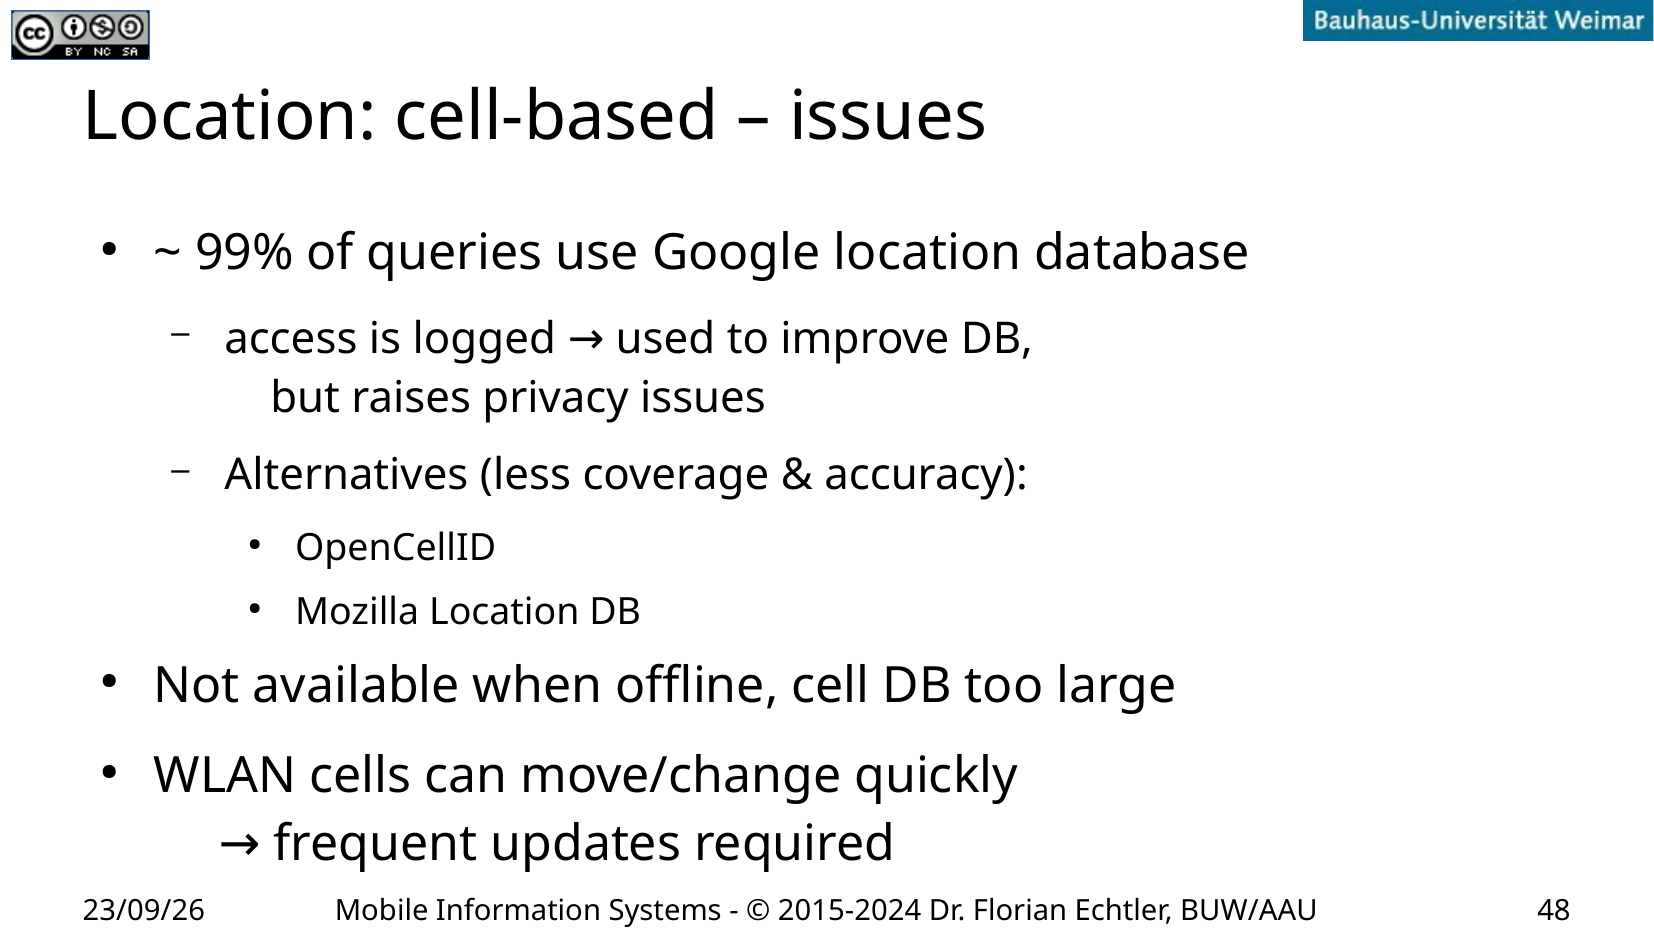

# Location: cell-based – issues
~ 99% of queries use Google location database
access is logged → used to improve DB, but raises privacy issues
Alternatives (less coverage & accuracy):
OpenCellID
Mozilla Location DB
Not available when offline, cell DB too large
WLAN cells can move/change quickly → frequent updates required
Mobile Information Systems - © 2015-2024 Dr. Florian Echtler, BUW/AAU
48